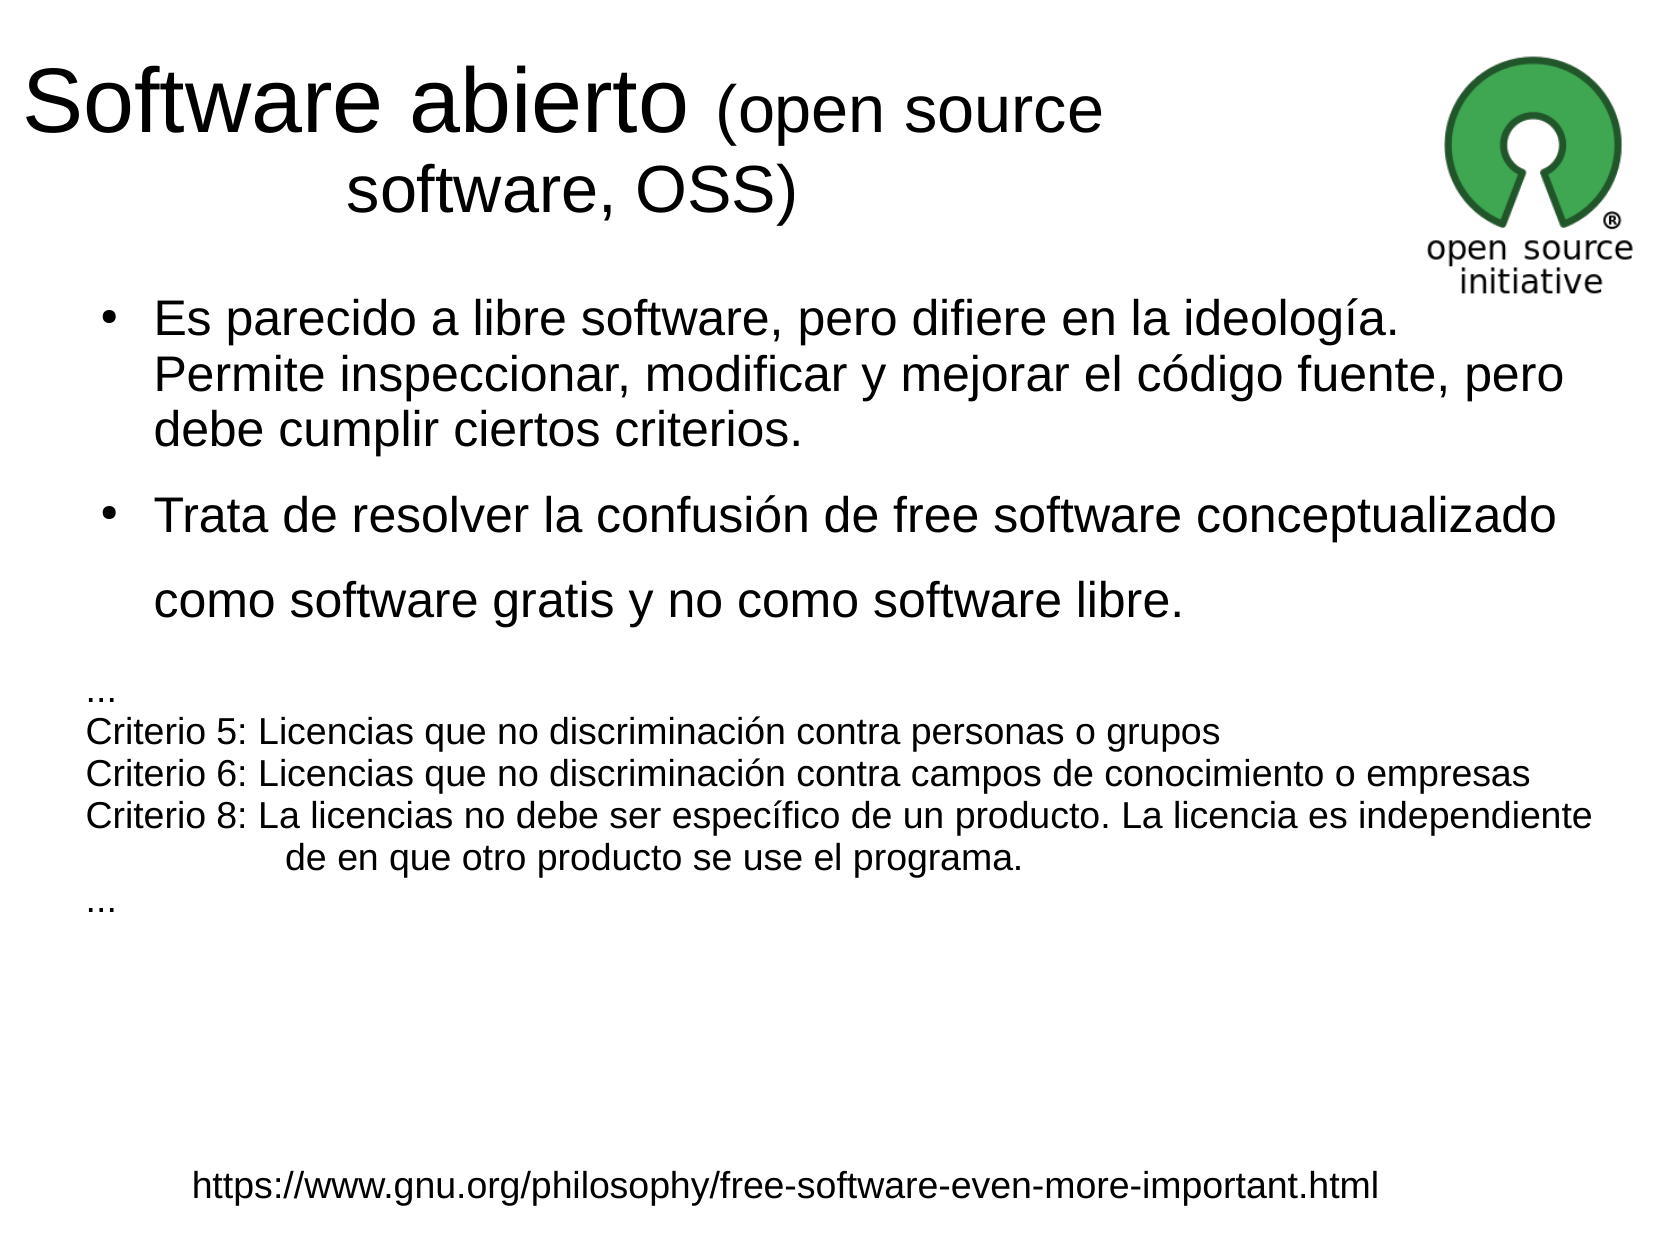

# Software abierto (open source software, OSS)
Es parecido a libre software, pero difiere en la ideología. Permite inspeccionar, modificar y mejorar el código fuente, pero debe cumplir ciertos criterios.
Trata de resolver la confusión de free software conceptualizado
como software gratis y no como software libre.
...
Criterio 5: Licencias que no discriminación contra personas o grupos
Criterio 6: Licencias que no discriminación contra campos de conocimiento o empresas
Criterio 8: La licencias no debe ser específico de un producto. La licencia es independiente
 de en que otro producto se use el programa.
...
https://www.gnu.org/philosophy/free-software-even-more-important.html